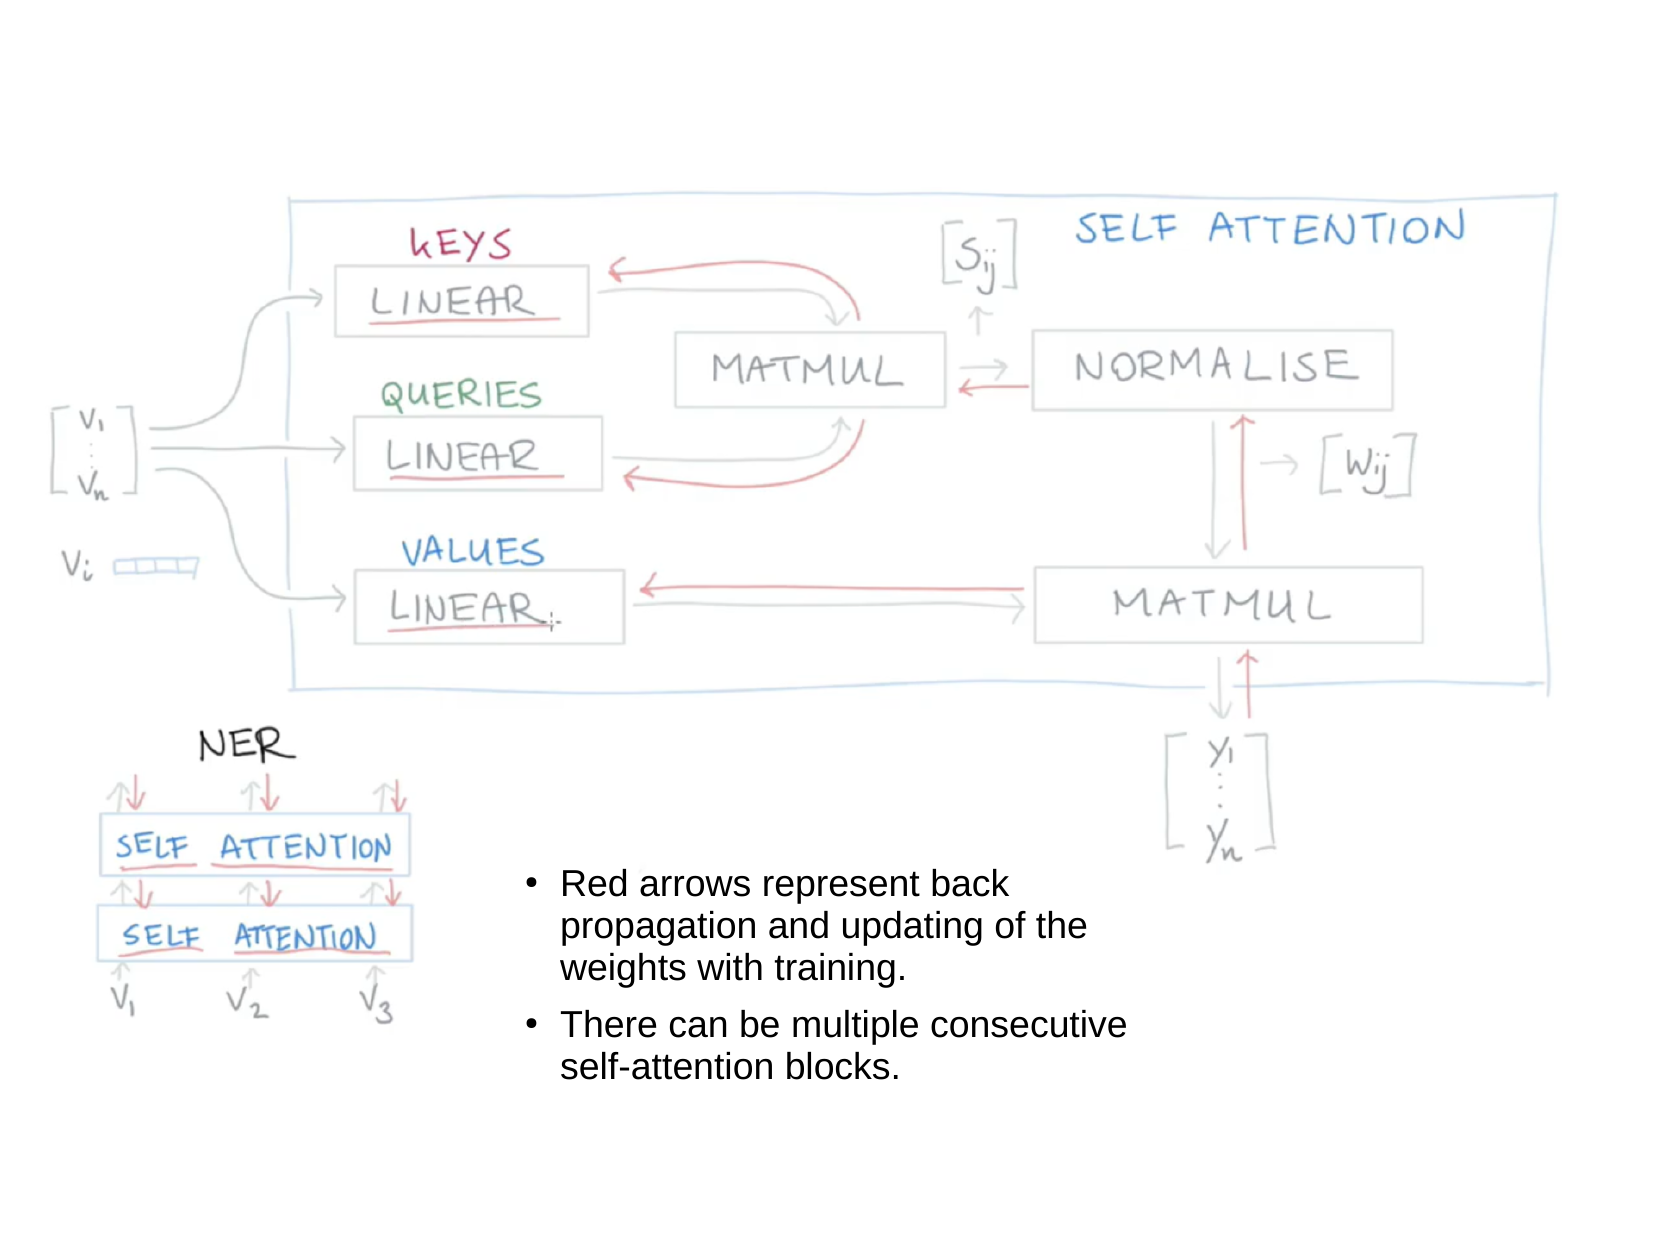

Red arrows represent back propagation and updating of the weights with training.
There can be multiple consecutive self-attention blocks.